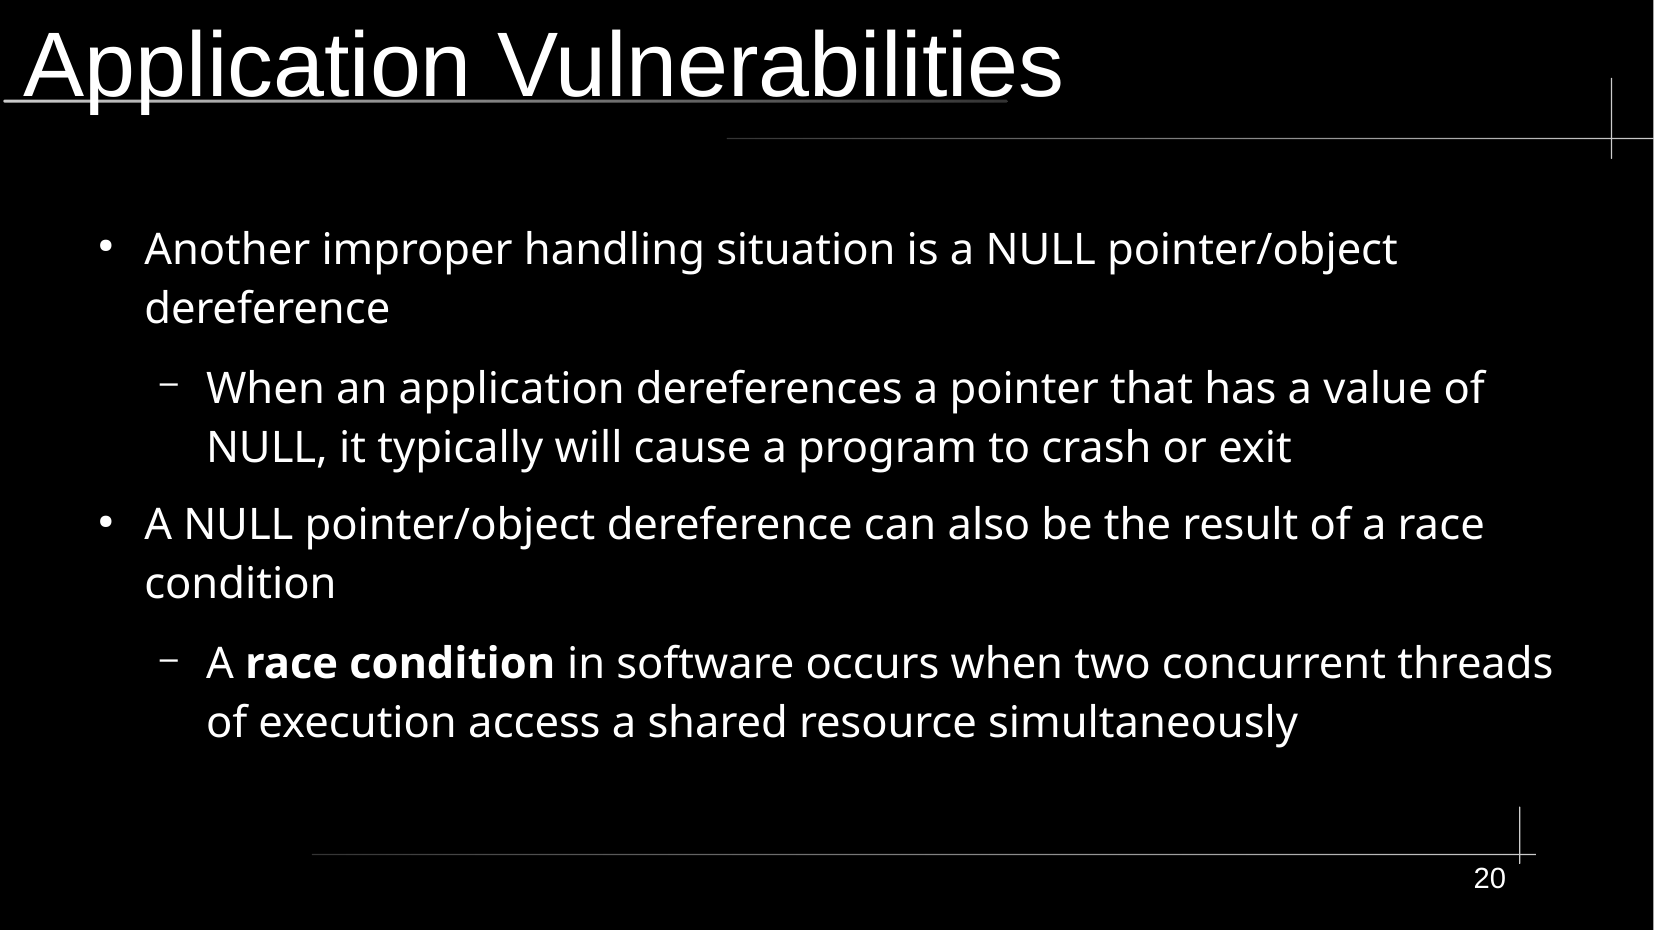

# Application Vulnerabilities
Another improper handling situation is a NULL pointer/object dereference
When an application dereferences a pointer that has a value of NULL, it typically will cause a program to crash or exit
A NULL pointer/object dereference can also be the result of a race condition
A race condition in software occurs when two concurrent threads of execution access a shared resource simultaneously
20